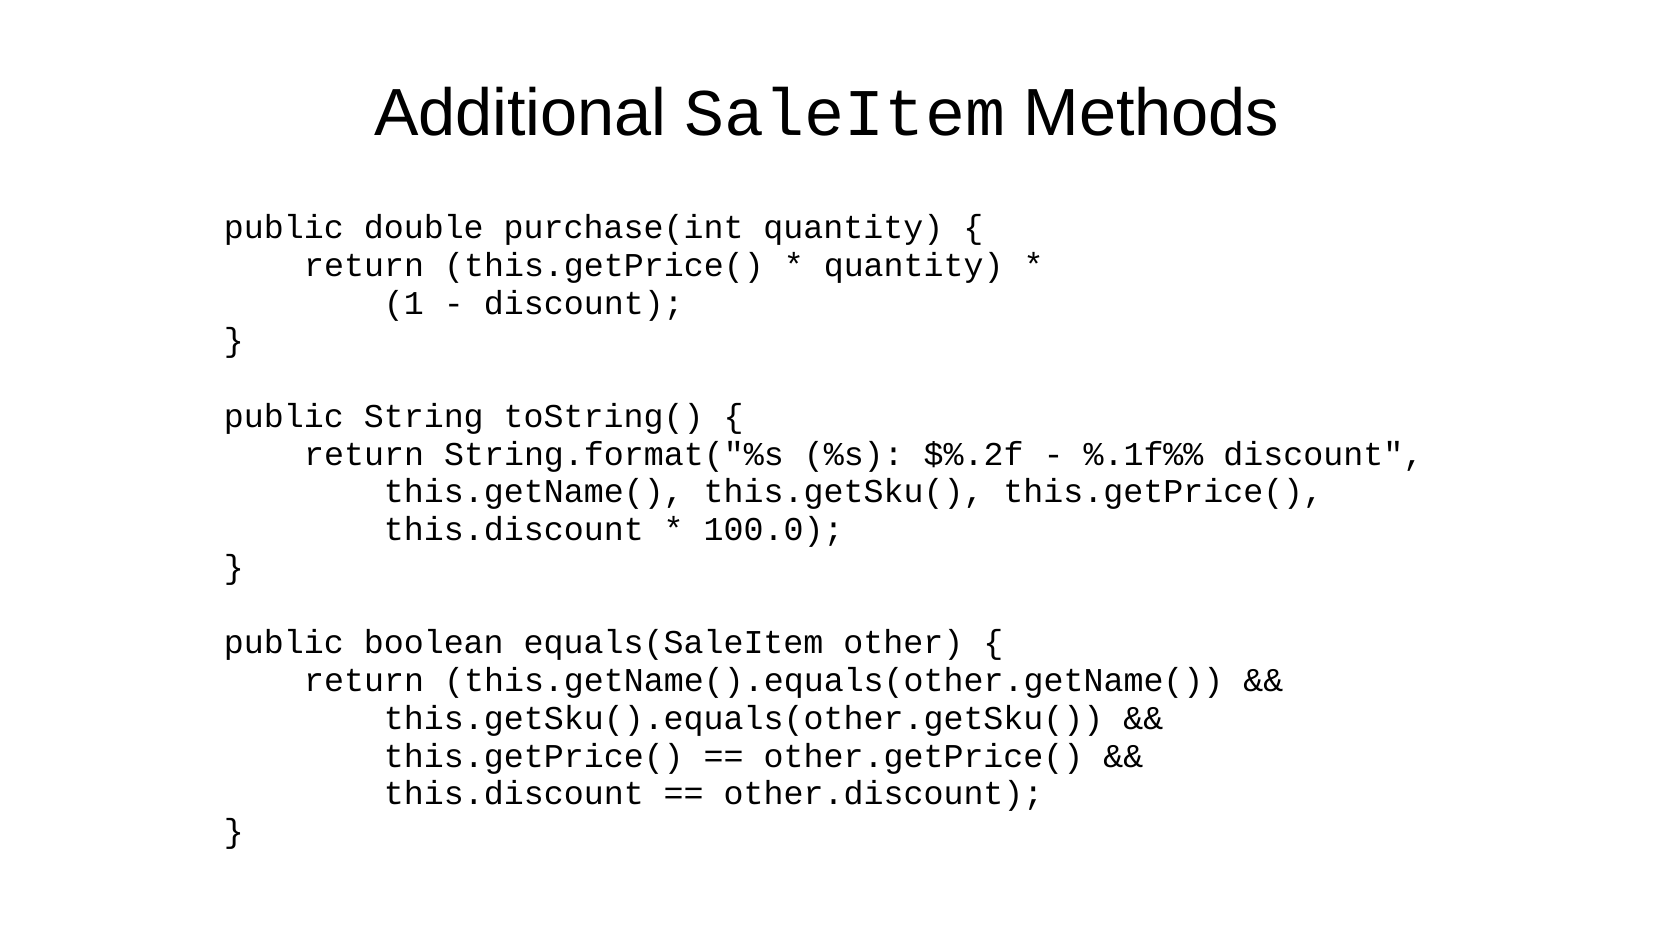

# Additional SaleItem Methods
public double purchase(int quantity) {
 return (this.getPrice() * quantity) *
 (1 - discount);
}
public String toString() {
 return String.format("%s (%s): $%.2f - %.1f%% discount",
 this.getName(), this.getSku(), this.getPrice(),
 this.discount * 100.0);
}
public boolean equals(SaleItem other) {
 return (this.getName().equals(other.getName()) &&
 this.getSku().equals(other.getSku()) &&
 this.getPrice() == other.getPrice() &&
 this.discount == other.discount);
}